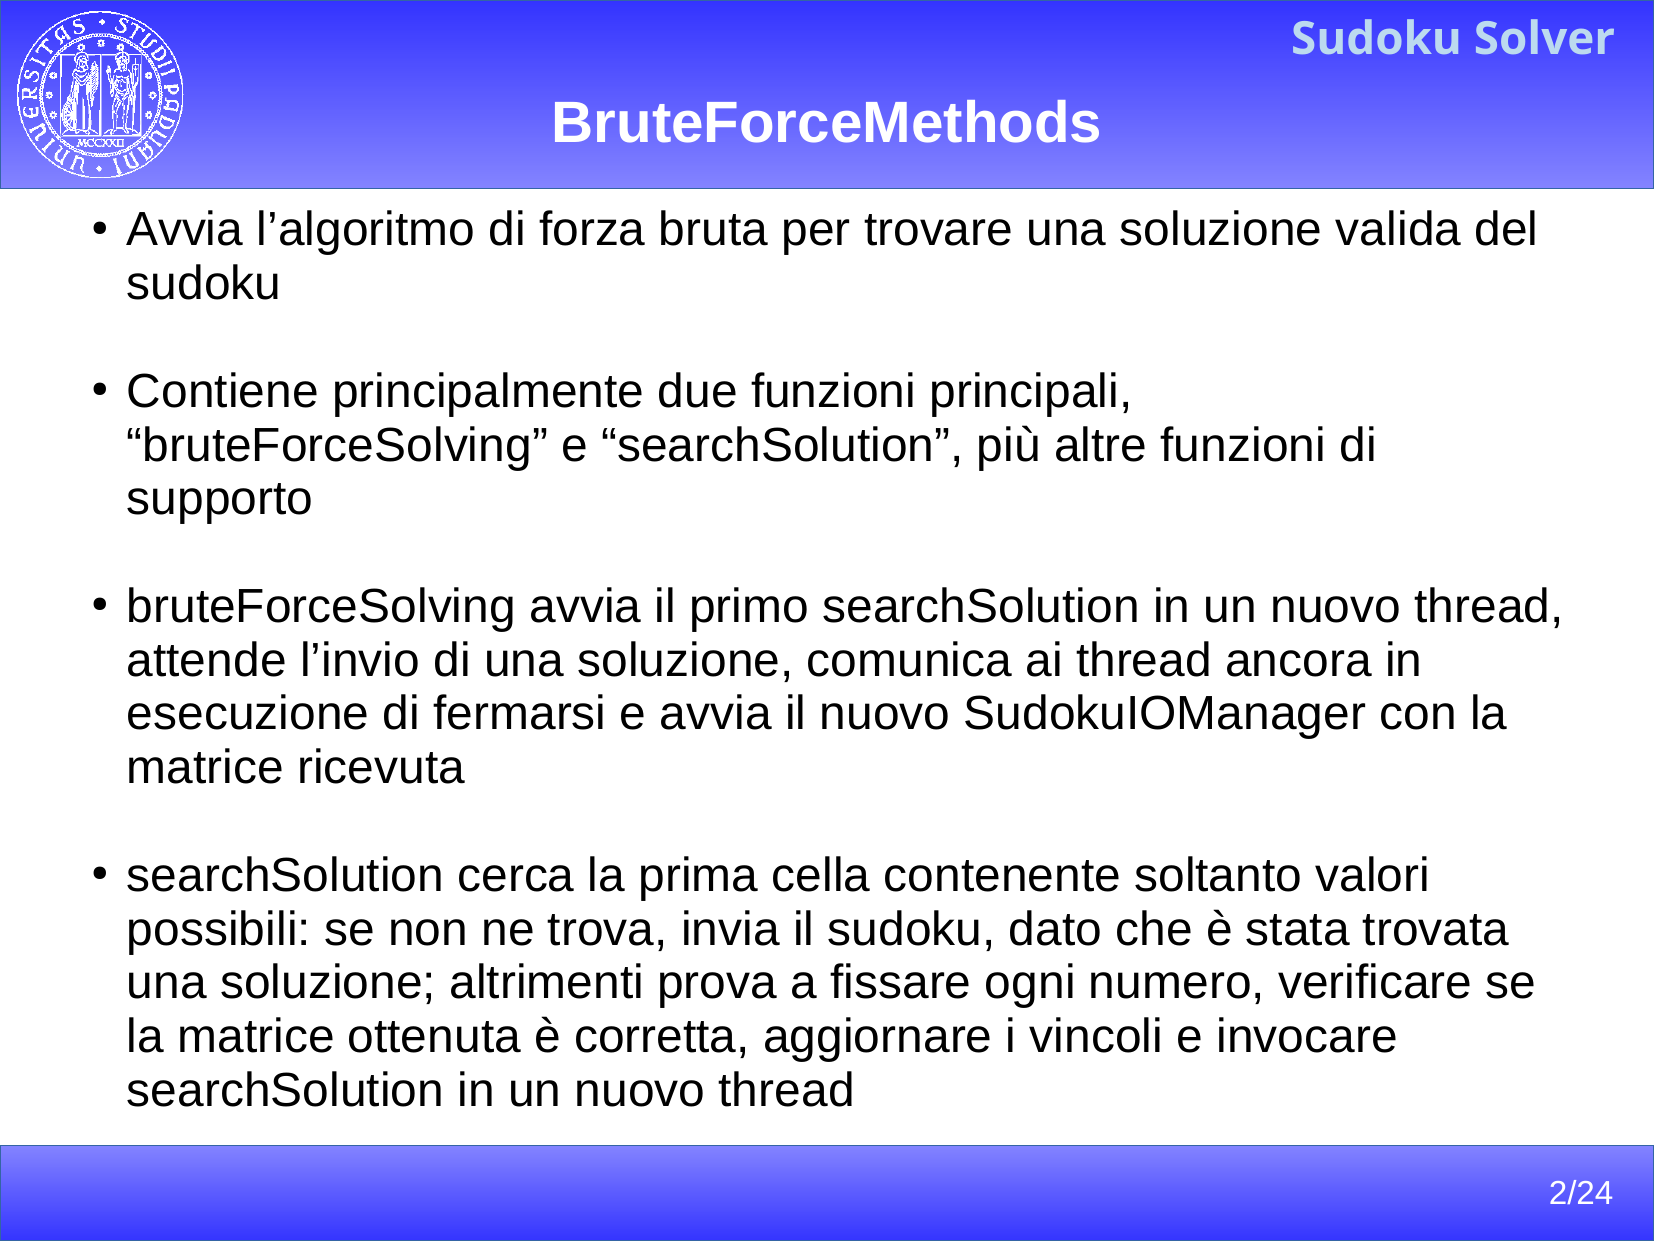

Sudoku Solver
BruteForceMethods
Avvia l’algoritmo di forza bruta per trovare una soluzione valida del sudoku
Contiene principalmente due funzioni principali, “bruteForceSolving” e “searchSolution”, più altre funzioni di supporto
bruteForceSolving avvia il primo searchSolution in un nuovo thread, attende l’invio di una soluzione, comunica ai thread ancora in esecuzione di fermarsi e avvia il nuovo SudokuIOManager con la matrice ricevuta
searchSolution cerca la prima cella contenente soltanto valori possibili: se non ne trova, invia il sudoku, dato che è stata trovata una soluzione; altrimenti prova a fissare ogni numero, verificare se la matrice ottenuta è corretta, aggiornare i vincoli e invocare searchSolution in un nuovo thread
2/24